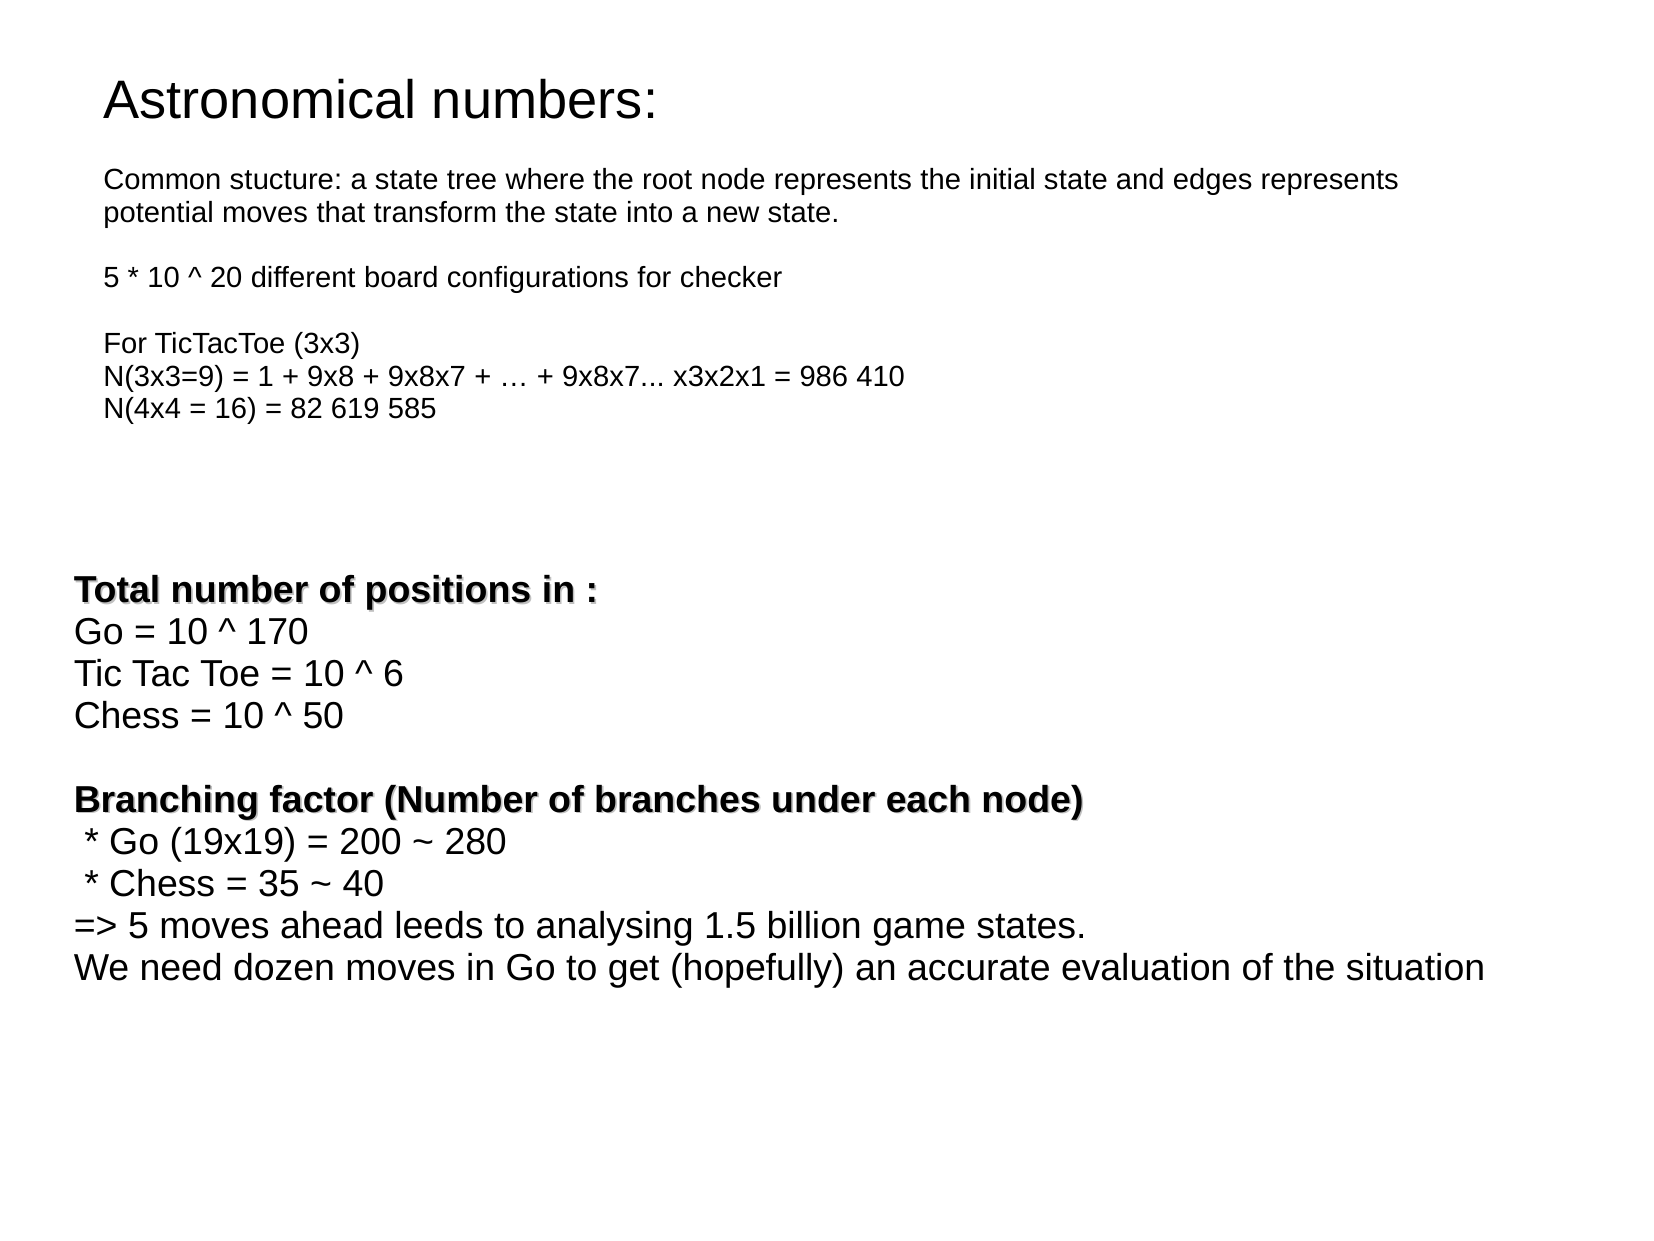

Astronomical numbers:
Common stucture: a state tree where the root node represents the initial state and edges represents potential moves that transform the state into a new state.
5 * 10 ^ 20 different board configurations for checker
For TicTacToe (3x3)
N(3x3=9) = 1 + 9x8 + 9x8x7 + … + 9x8x7... x3x2x1 = 986 410
N(4x4 = 16) = 82 619 585
Total number of positions in :
Go = 10 ^ 170
Tic Tac Toe = 10 ^ 6
Chess = 10 ^ 50
Branching factor (Number of branches under each node)
 * Go (19x19) = 200 ~ 280
 * Chess = 35 ~ 40
=> 5 moves ahead leeds to analysing 1.5 billion game states.
We need dozen moves in Go to get (hopefully) an accurate evaluation of the situation